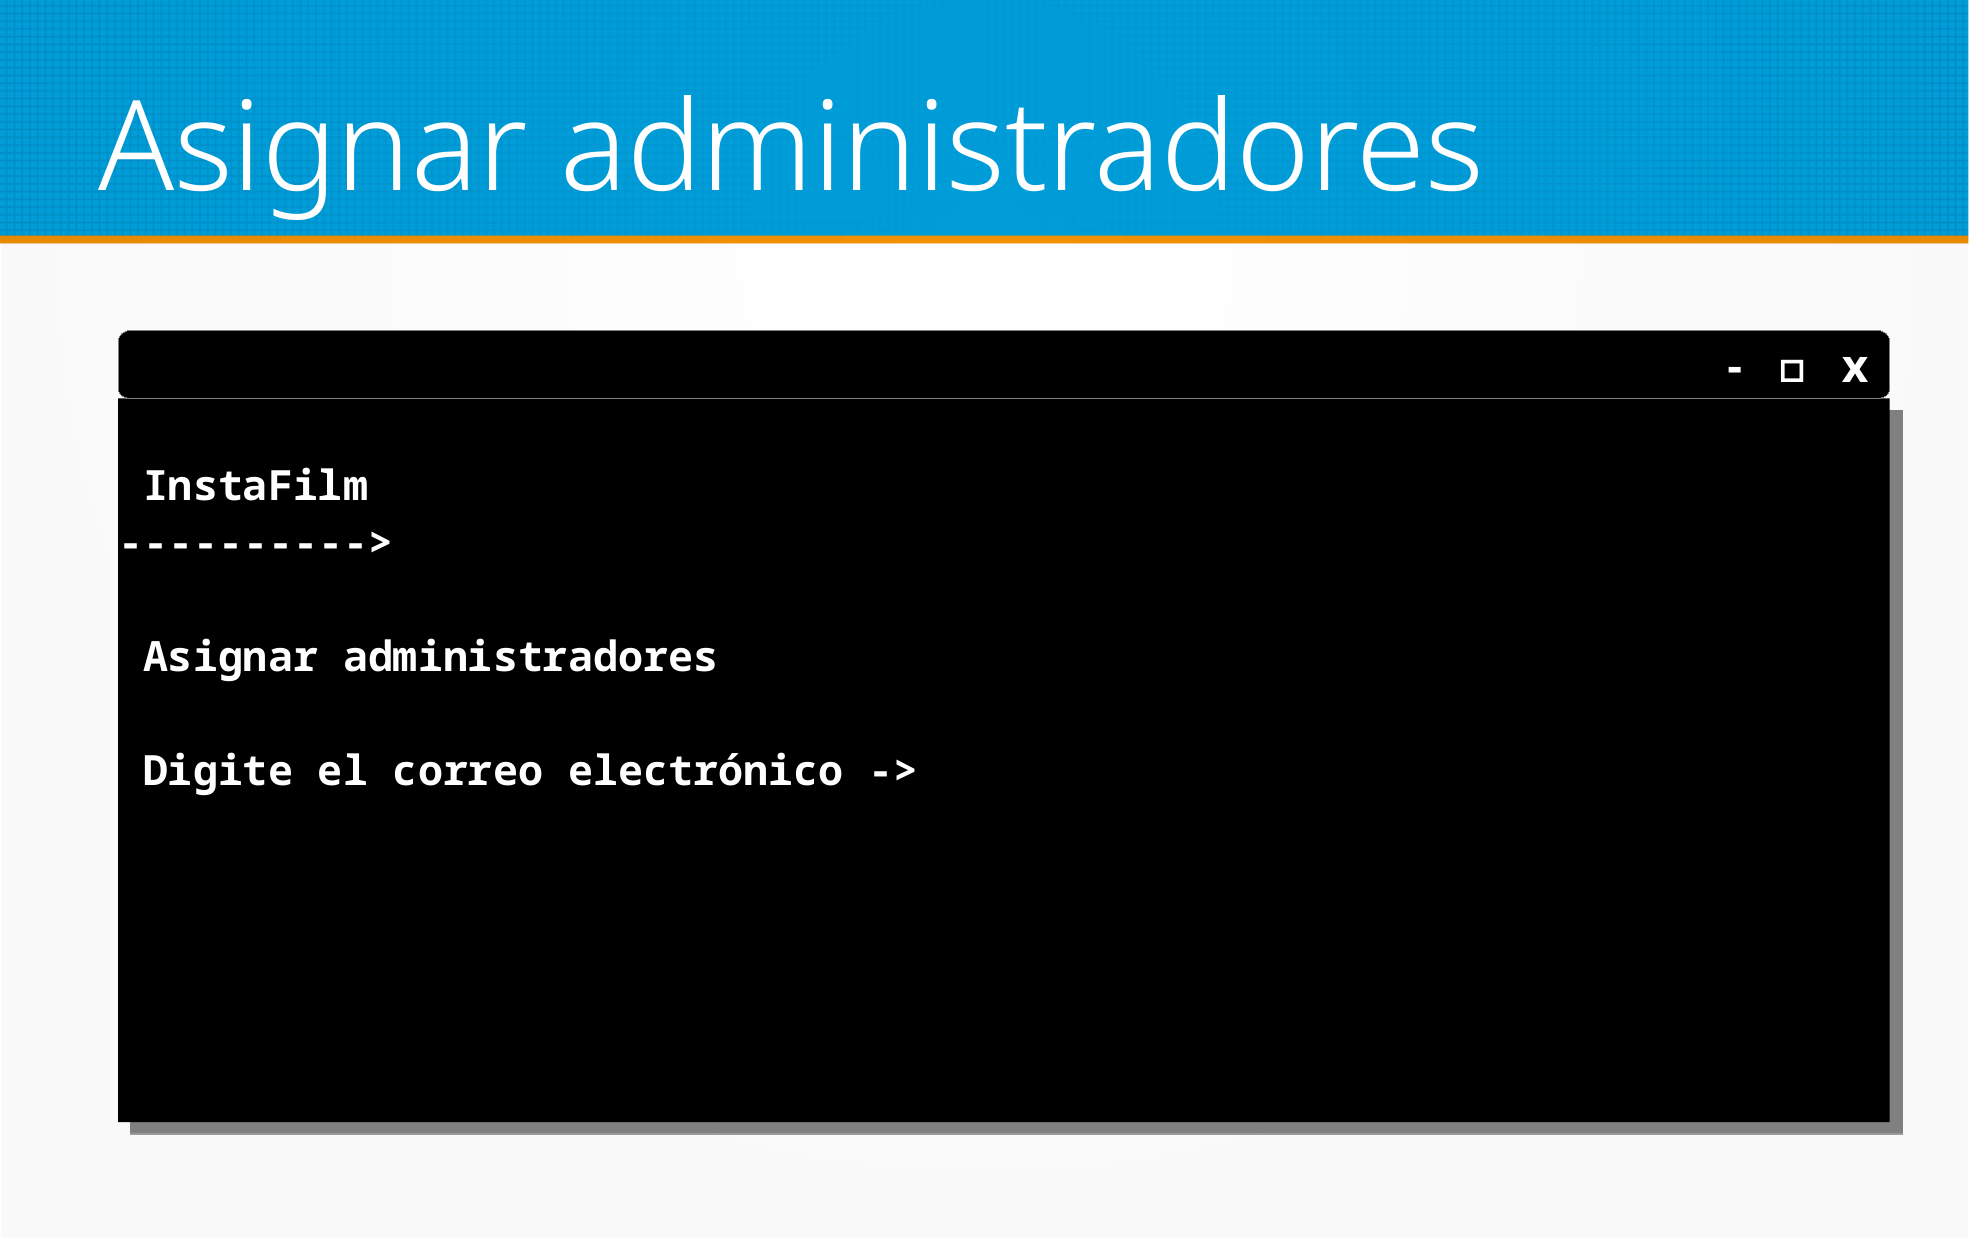

# Asignar administradores
- □ x
 InstaFilm
---------->
 Asignar administradores
 Digite el correo electrónico ->